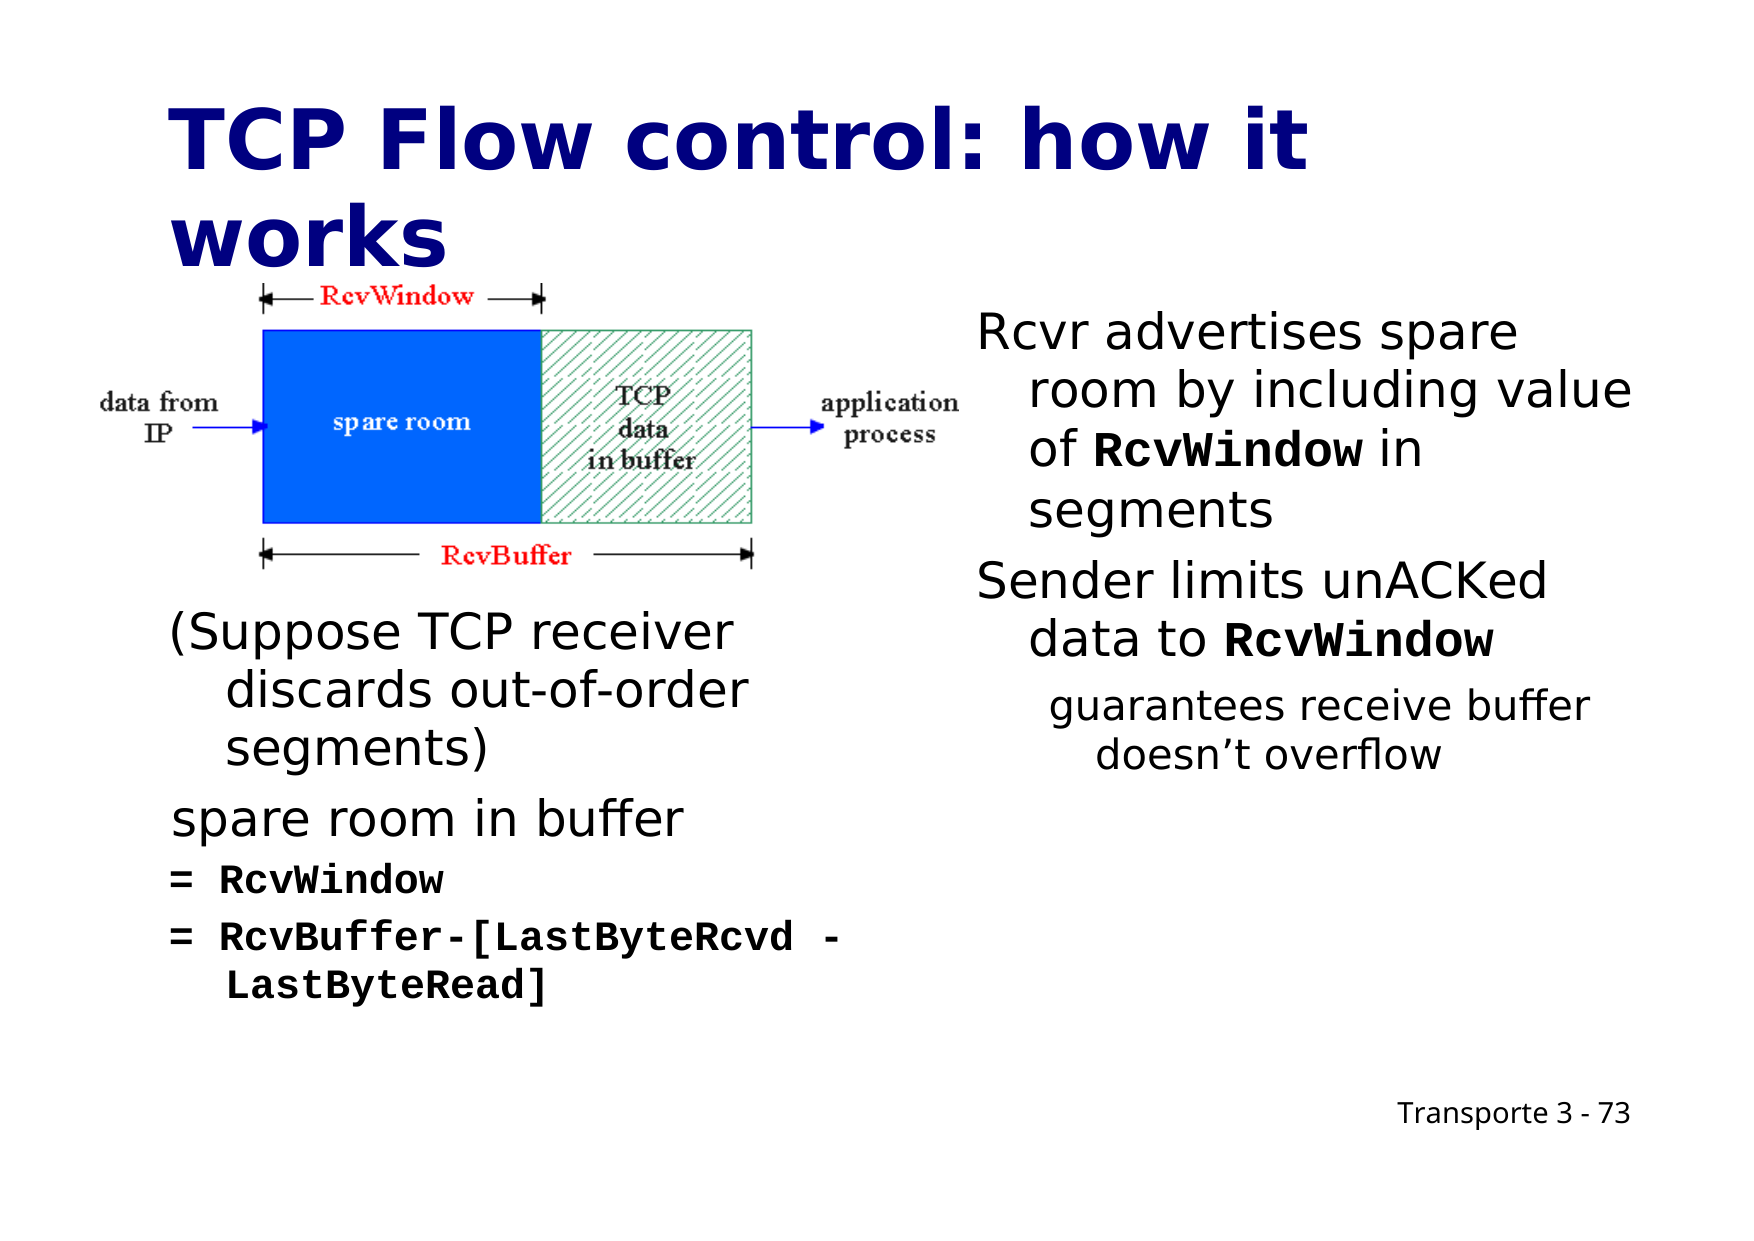

# TCP Flow control: how it works
Rcvr advertises spare room by including value of RcvWindow in segments
Sender limits unACKed data to RcvWindow
guarantees receive buffer doesn’t overflow
(Suppose TCP receiver discards out-of-order segments)
spare room in buffer
= RcvWindow
= RcvBuffer-[LastByteRcvd - LastByteRead]